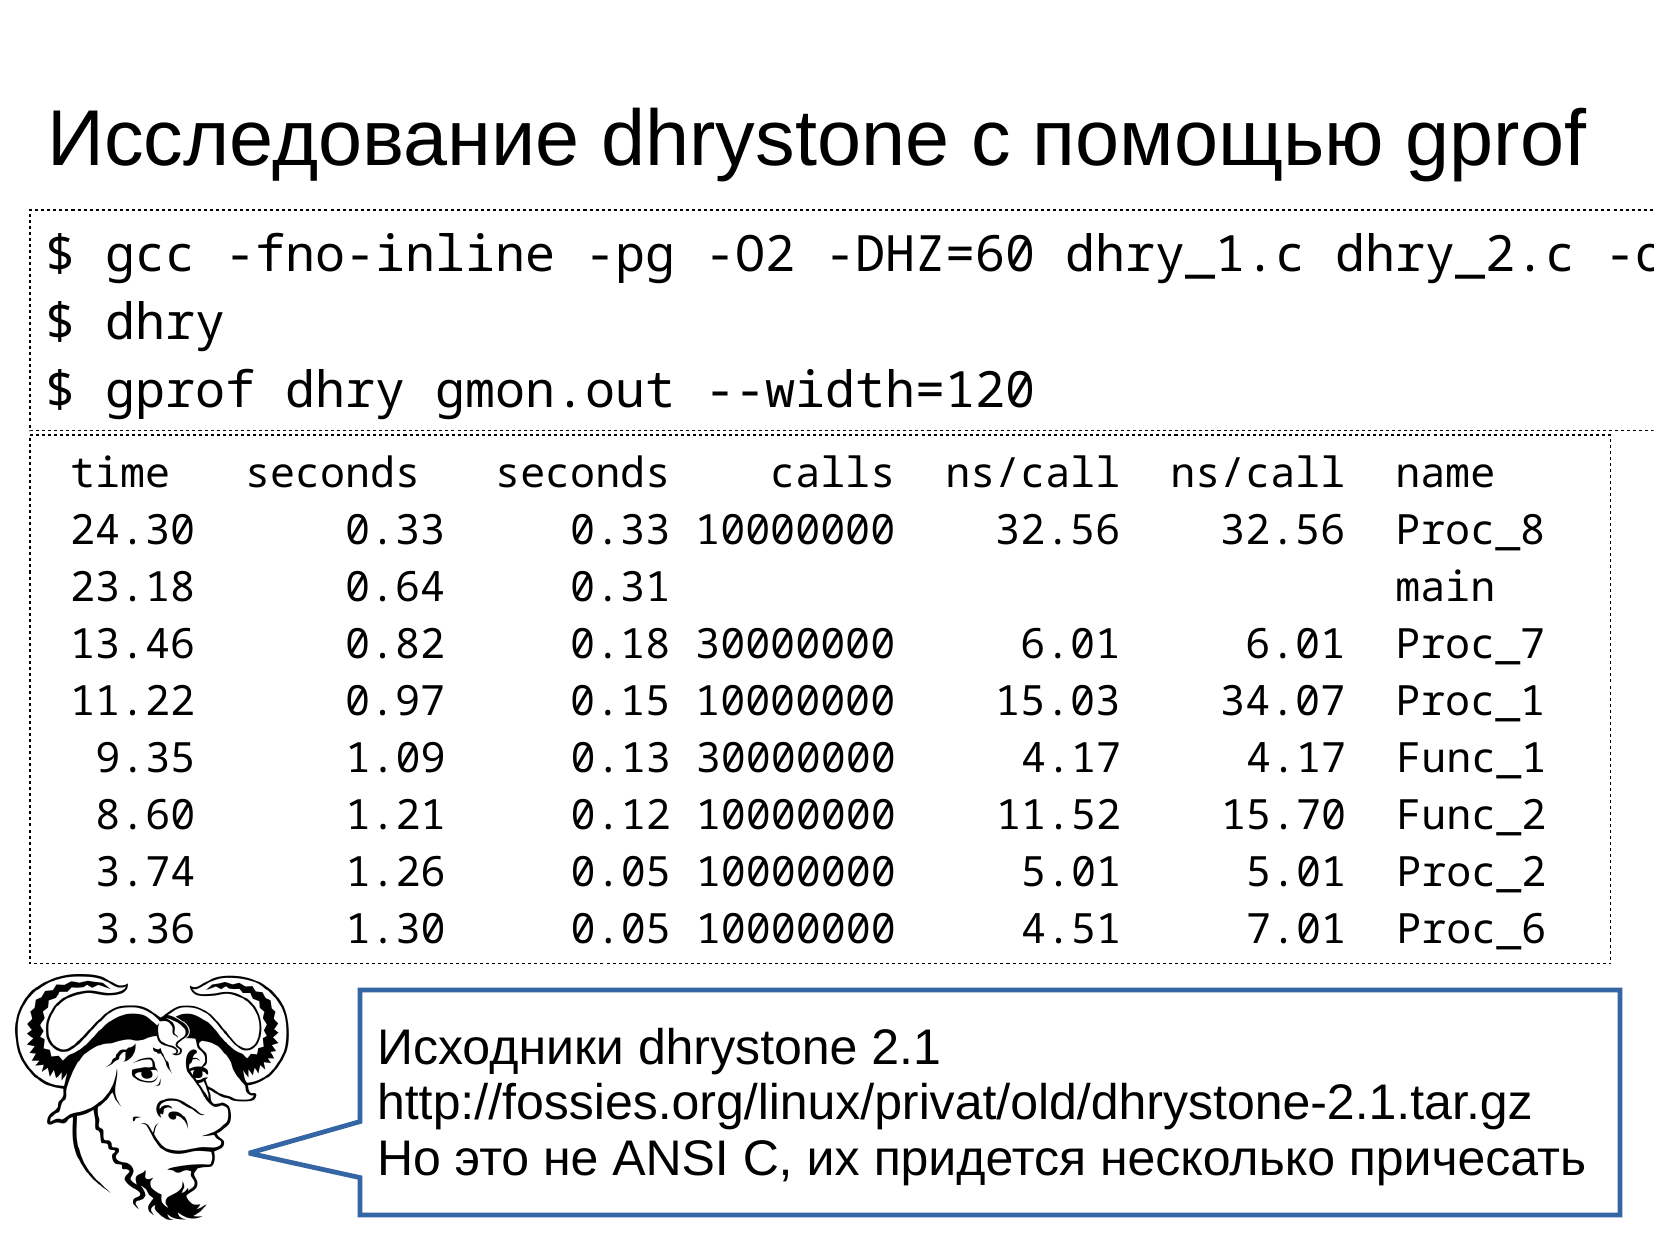

# Исследование dhrystone с помощью gprof
$ gcc -fno-inline -pg -O2 -DHZ=60 dhry_1.c dhry_2.c -o dhry
$ dhry
$ gprof dhry gmon.out --width=120
 time seconds seconds calls ns/call ns/call name
 24.30 0.33 0.33 10000000 32.56 32.56 Proc_8
 23.18 0.64 0.31 main
 13.46 0.82 0.18 30000000 6.01 6.01 Proc_7
 11.22 0.97 0.15 10000000 15.03 34.07 Proc_1
 9.35 1.09 0.13 30000000 4.17 4.17 Func_1
 8.60 1.21 0.12 10000000 11.52 15.70 Func_2
 3.74 1.26 0.05 10000000 5.01 5.01 Proc_2
 3.36 1.30 0.05 10000000 4.51 7.01 Proc_6
Исходники dhrystone 2.1
http://fossies.org/linux/privat/old/dhrystone-2.1.tar.gz
Но это не ANSI C, их придется несколько причесать